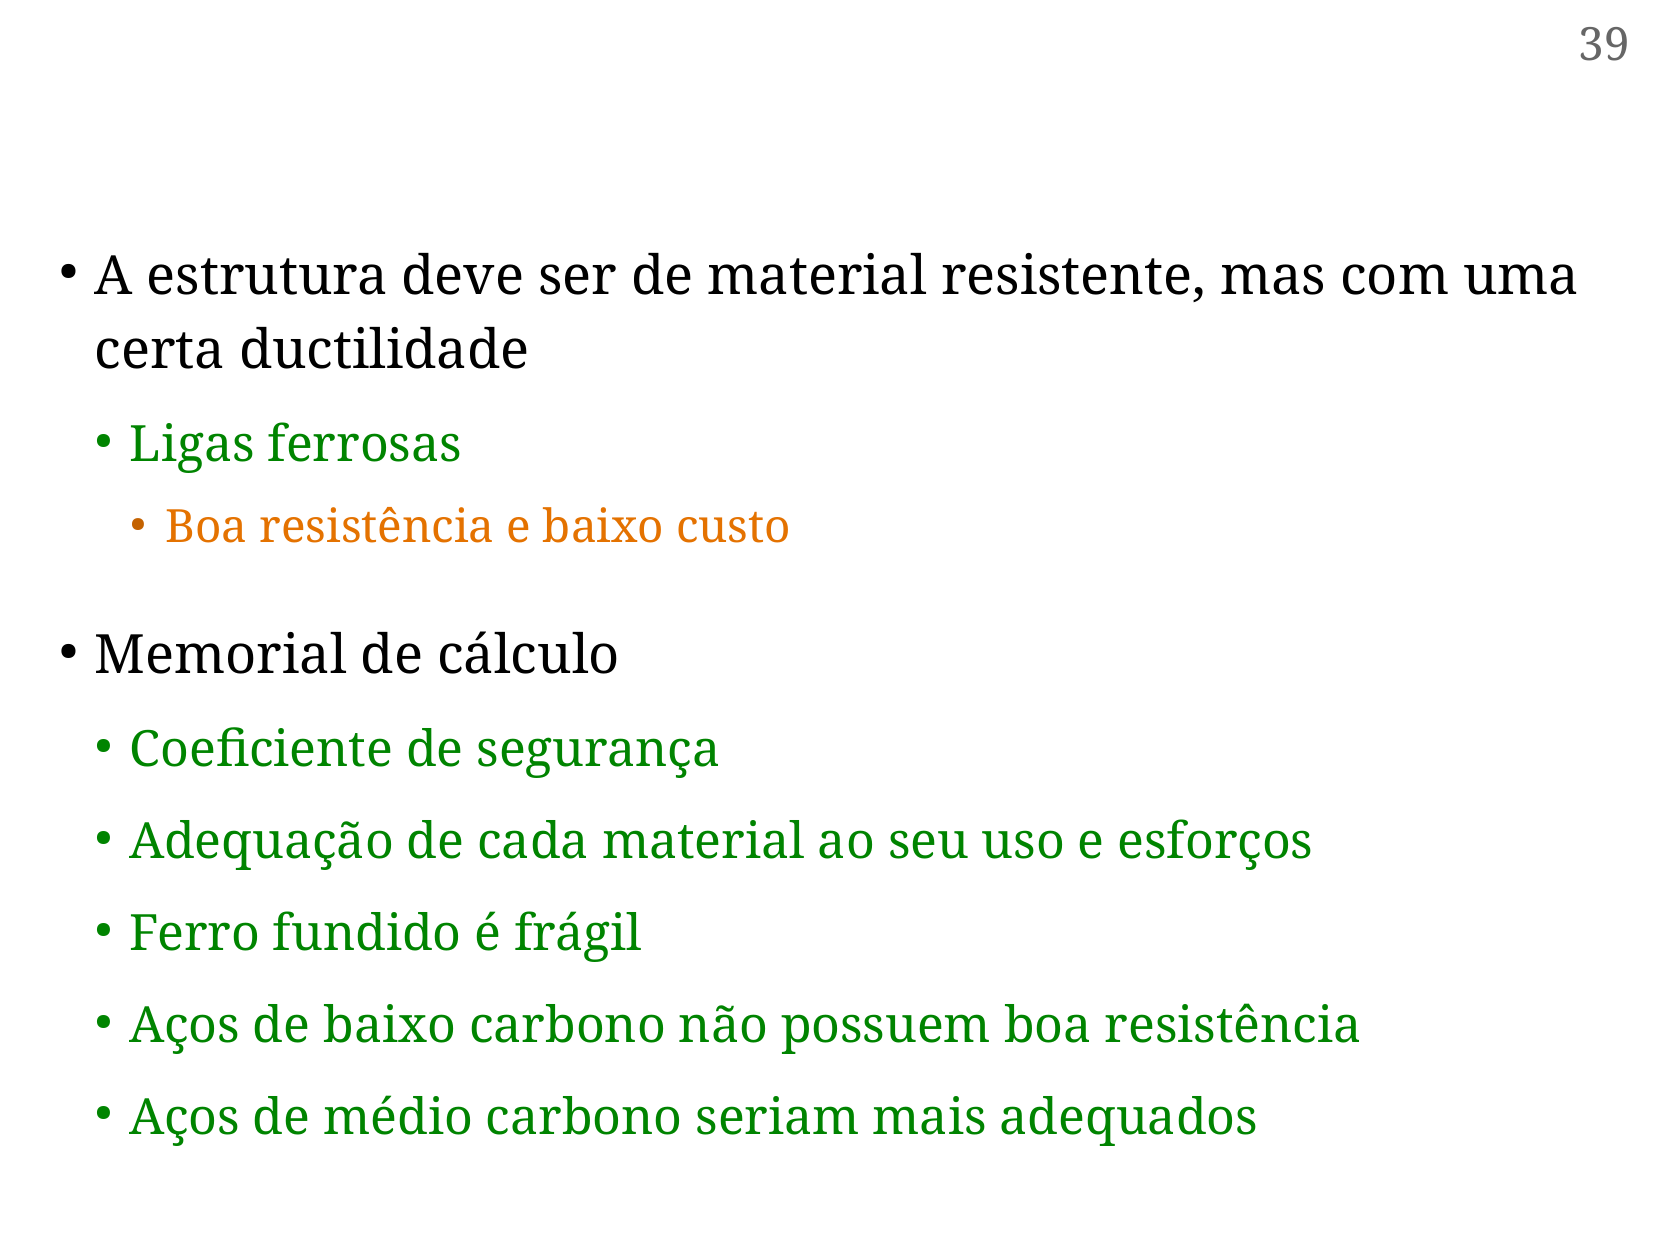

39
#
A estrutura deve ser de material resistente, mas com uma certa ductilidade
Ligas ferrosas
Boa resistência e baixo custo
Memorial de cálculo
Coeficiente de segurança
Adequação de cada material ao seu uso e esforços
Ferro fundido é frágil
Aços de baixo carbono não possuem boa resistência
Aços de médio carbono seriam mais adequados